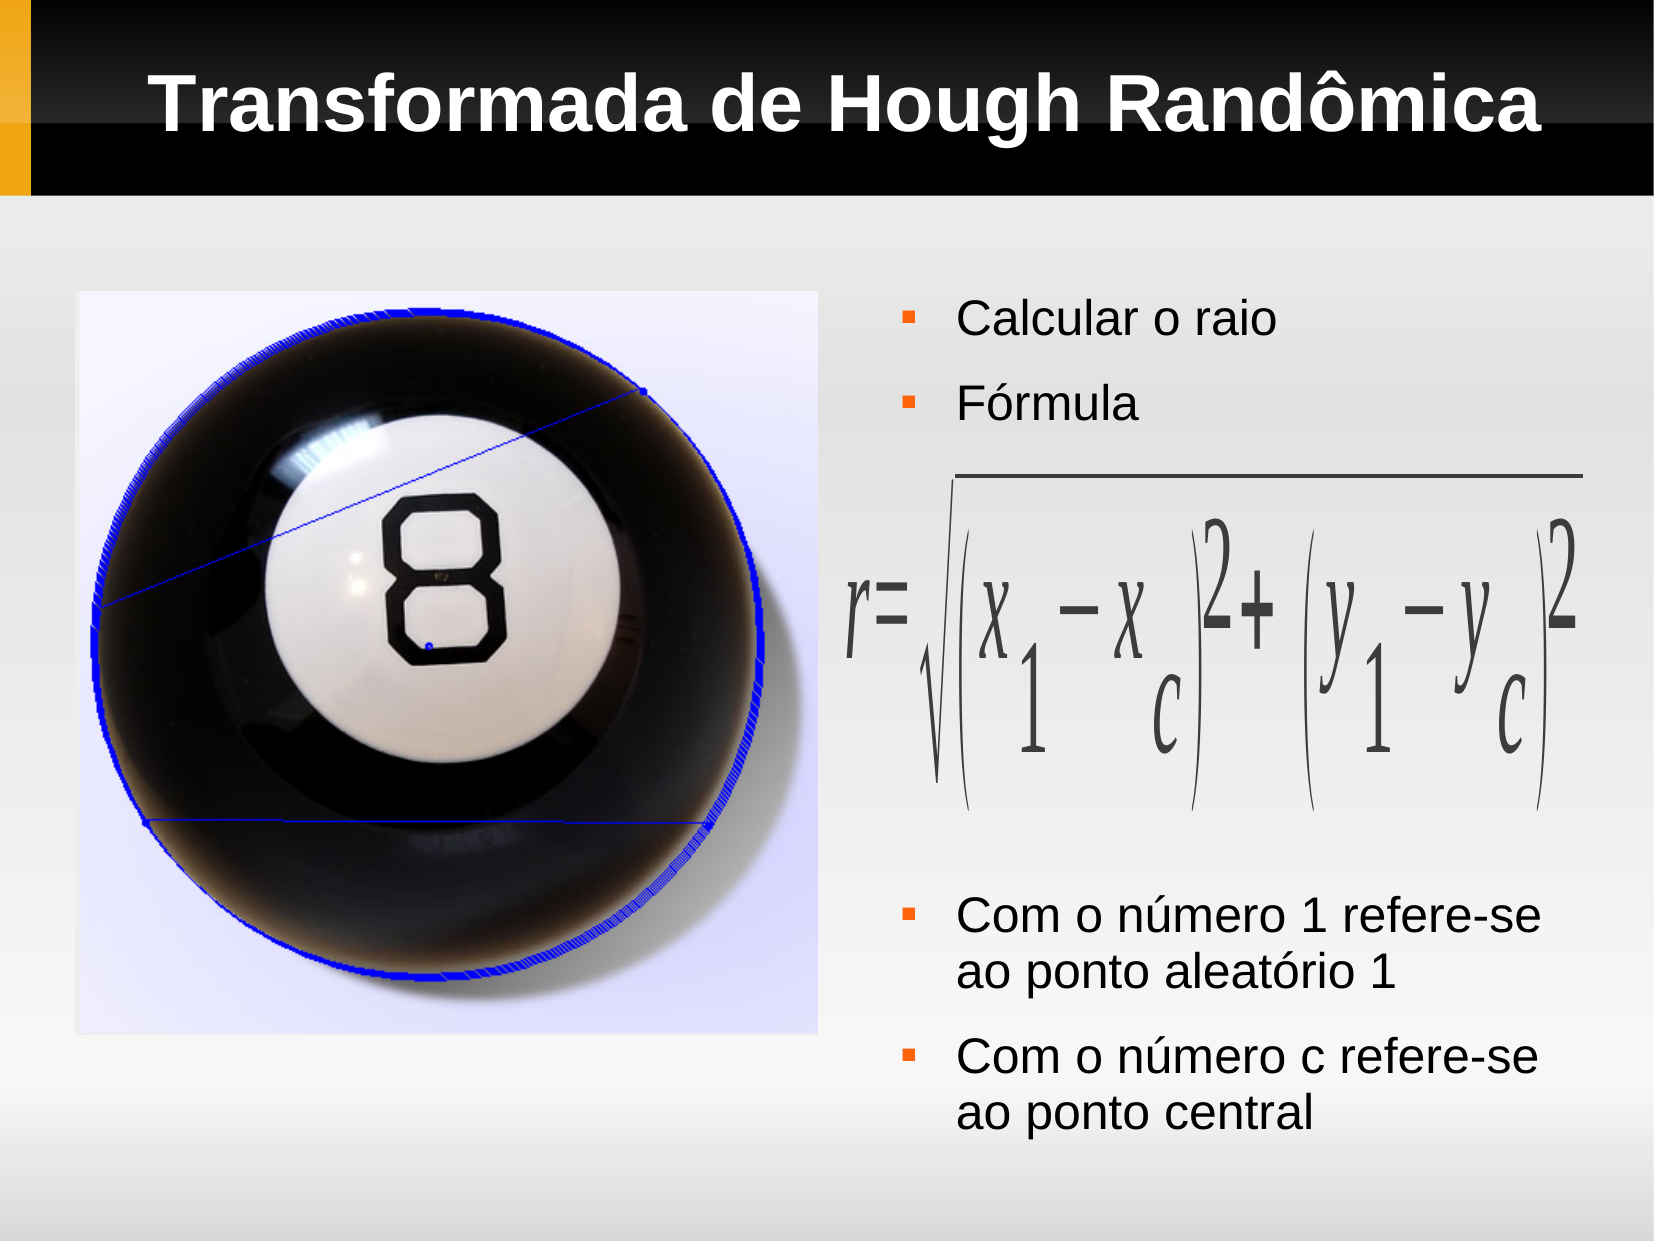

# Transformada de Hough Randômica
Calcular o raio
Fórmula
Com o número 1 refere-se ao ponto aleatório 1
Com o número c refere-se ao ponto central